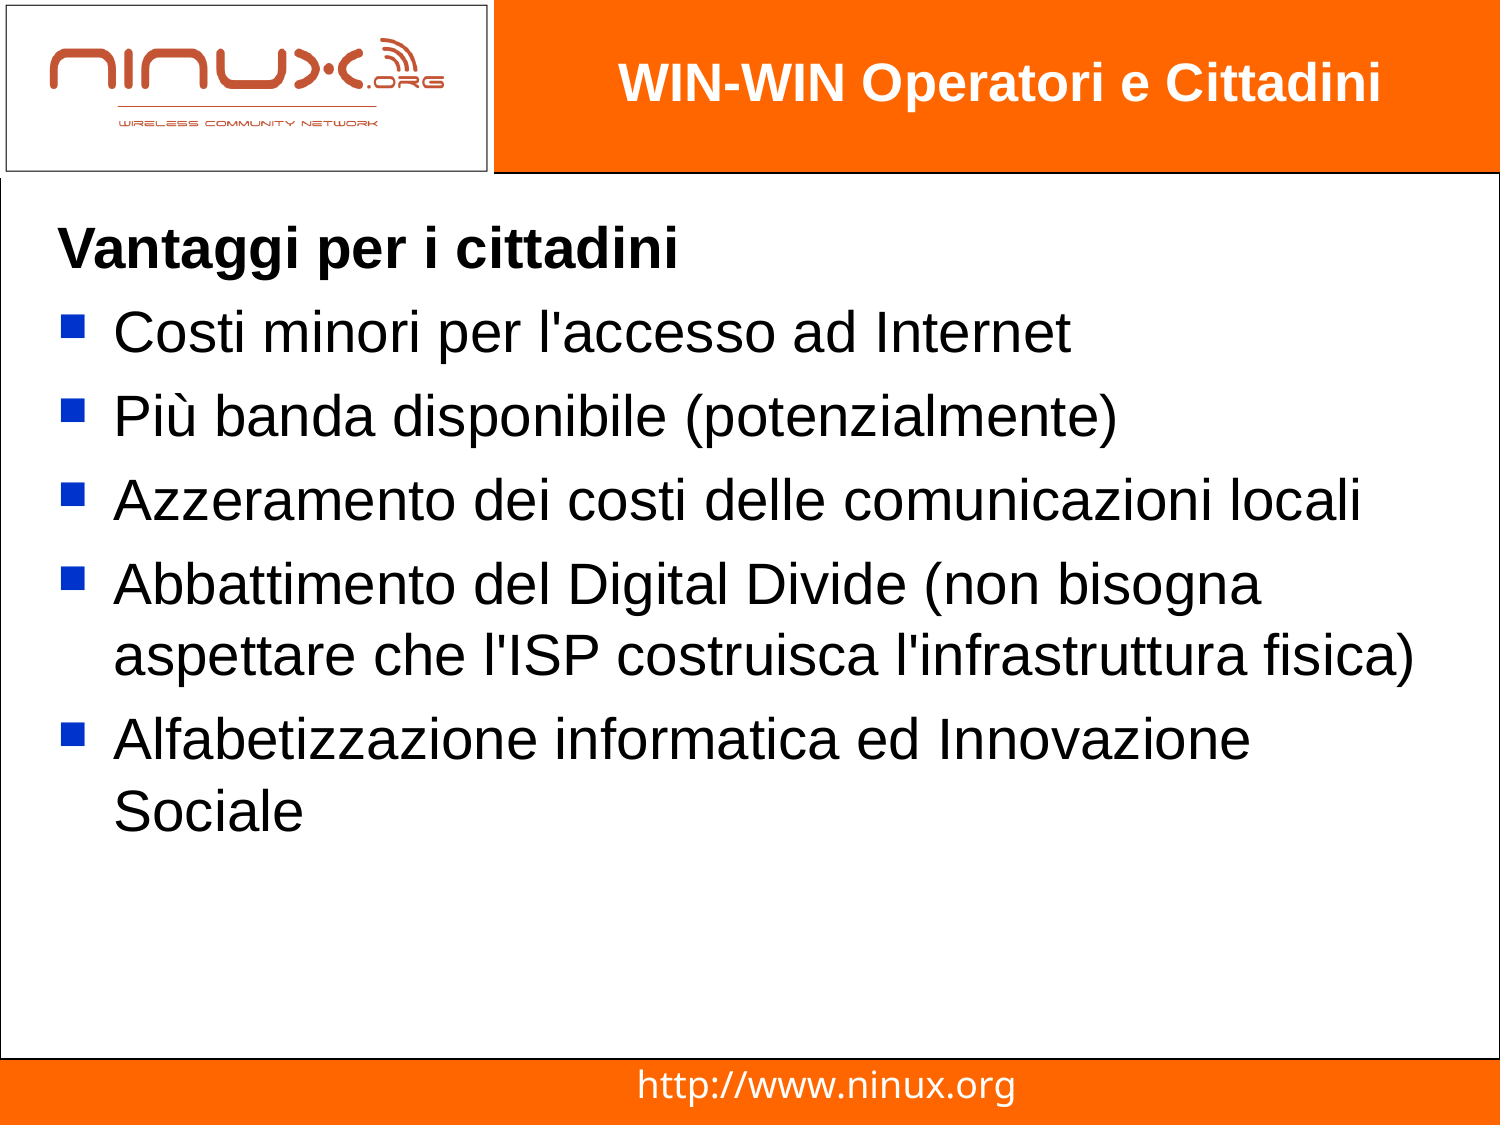

WIN-WIN Operatori e Cittadini
# Vantaggi per i cittadini
Costi minori per l'accesso ad Internet
Più banda disponibile (potenzialmente)
Azzeramento dei costi delle comunicazioni locali
Abbattimento del Digital Divide (non bisogna aspettare che l'ISP costruisca l'infrastruttura fisica)
Alfabetizzazione informatica ed Innovazione Sociale
http://www.ninux.org